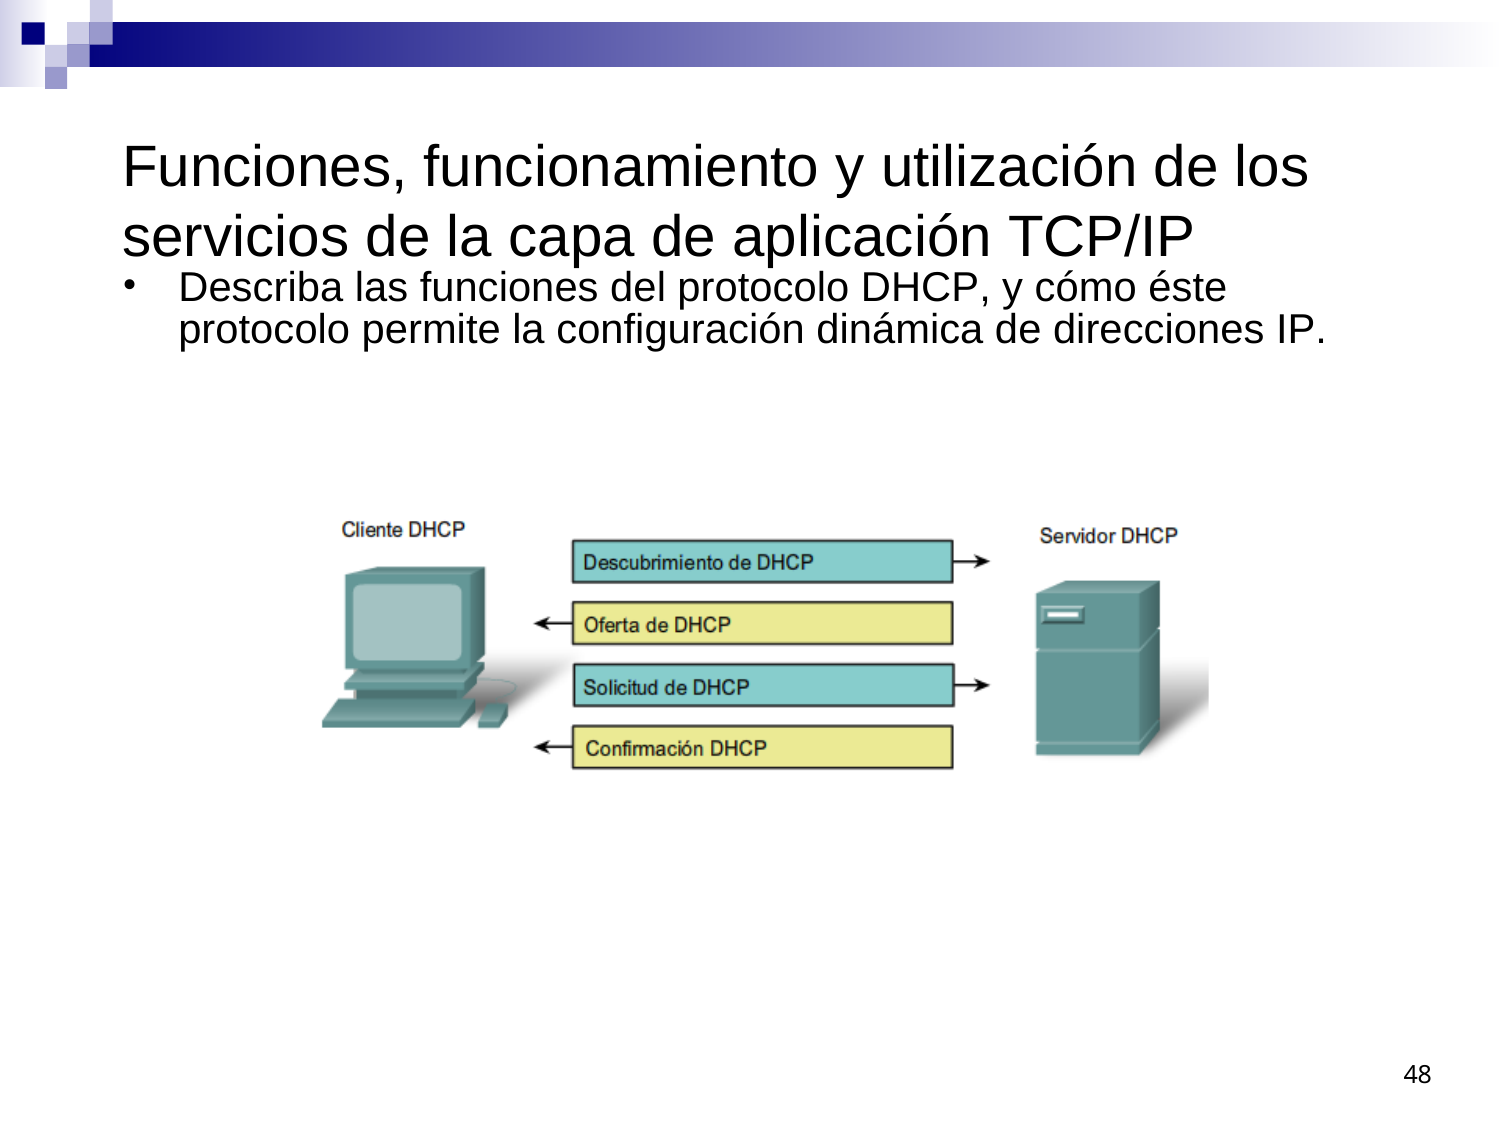

Funciones, funcionamiento y utilización de los servicios de la capa de aplicación TCP/IP
Describa las funciones del protocolo DHCP, y cómo éste protocolo permite la configuración dinámica de direcciones IP.